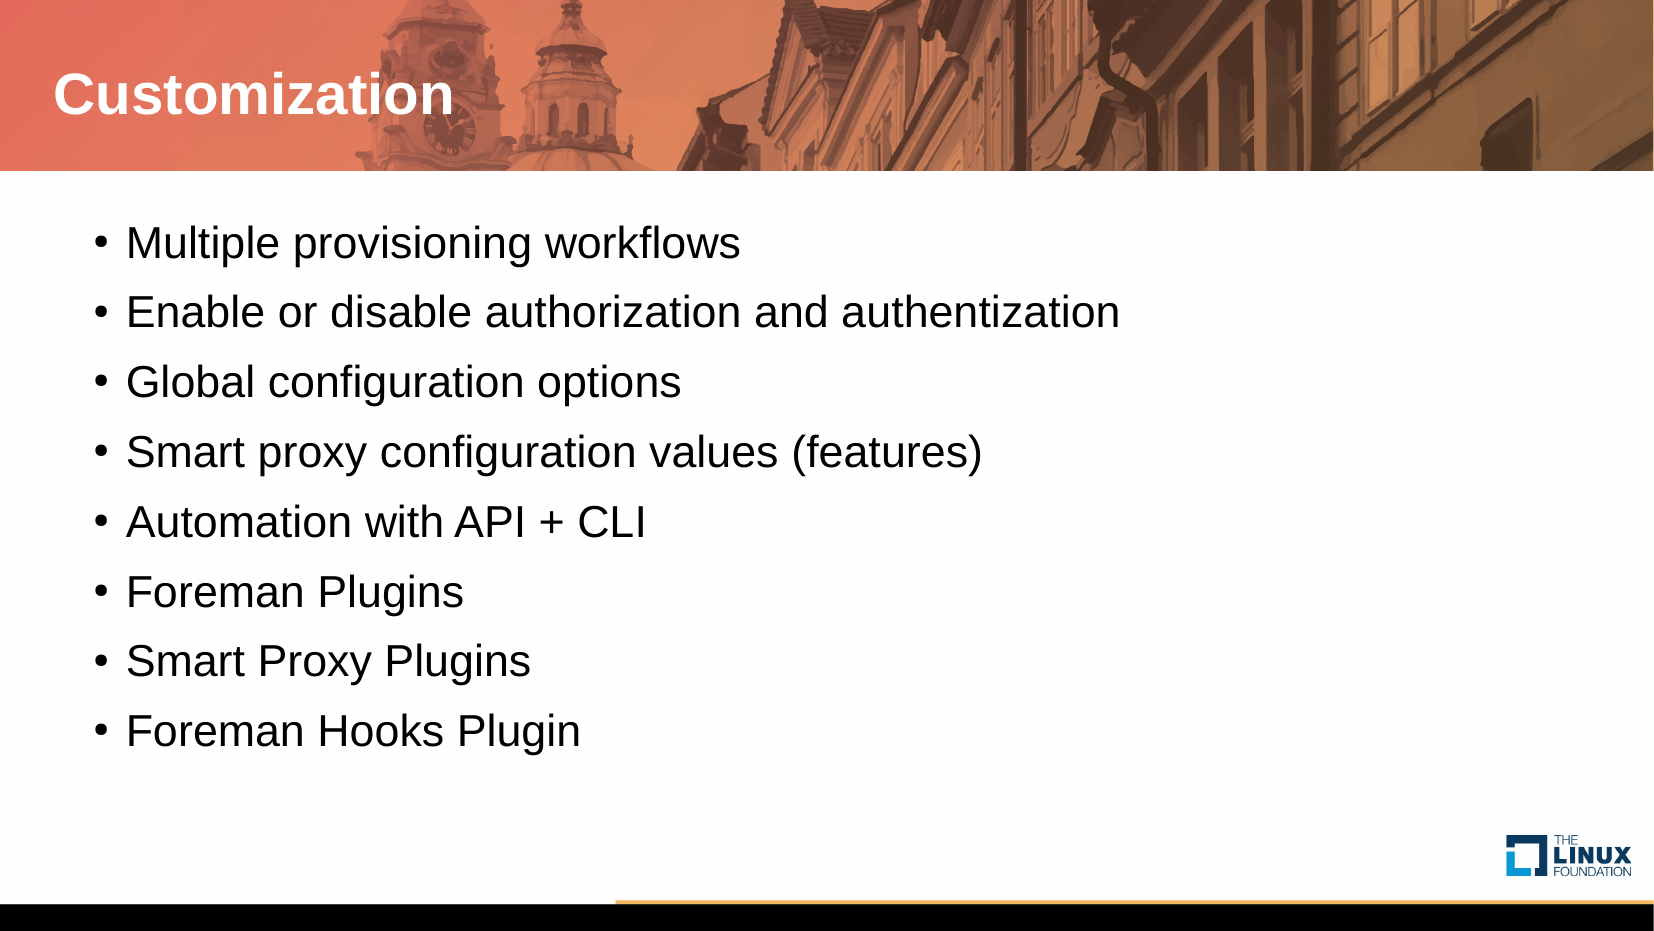

# Customization
Multiple provisioning workflows
Enable or disable authorization and authentization
Global configuration options
Smart proxy configuration values (features)
Automation with API + CLI
Foreman Plugins
Smart Proxy Plugins
Foreman Hooks Plugin